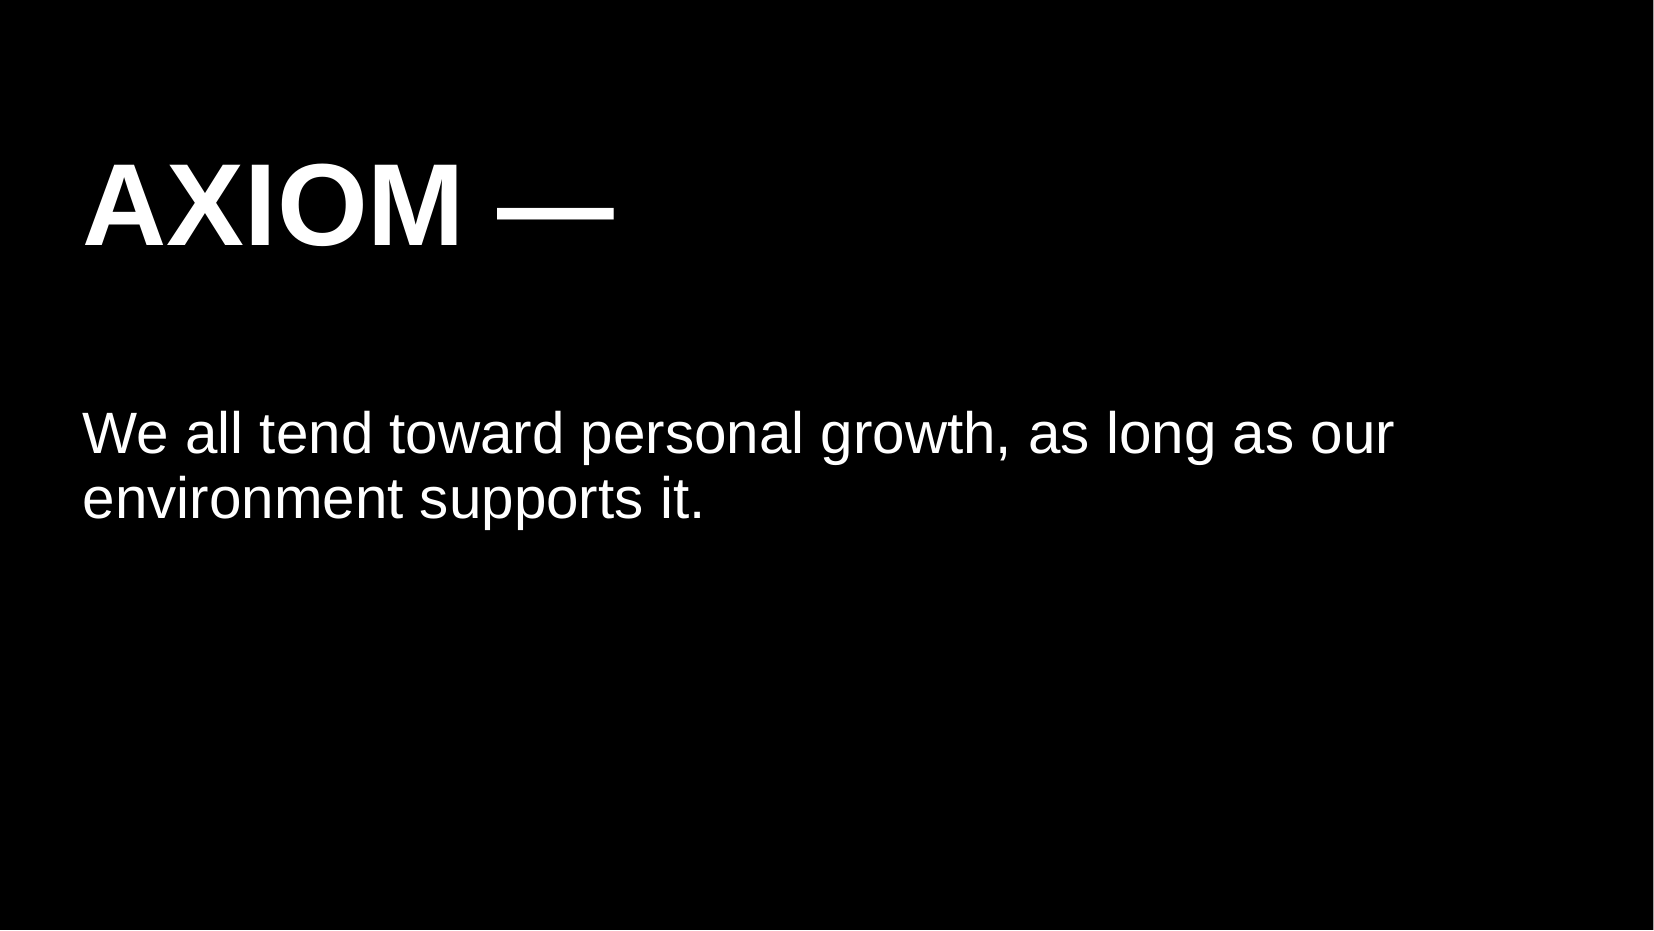

# AXIOM —
We all tend toward personal growth, as long as our environment supports it.